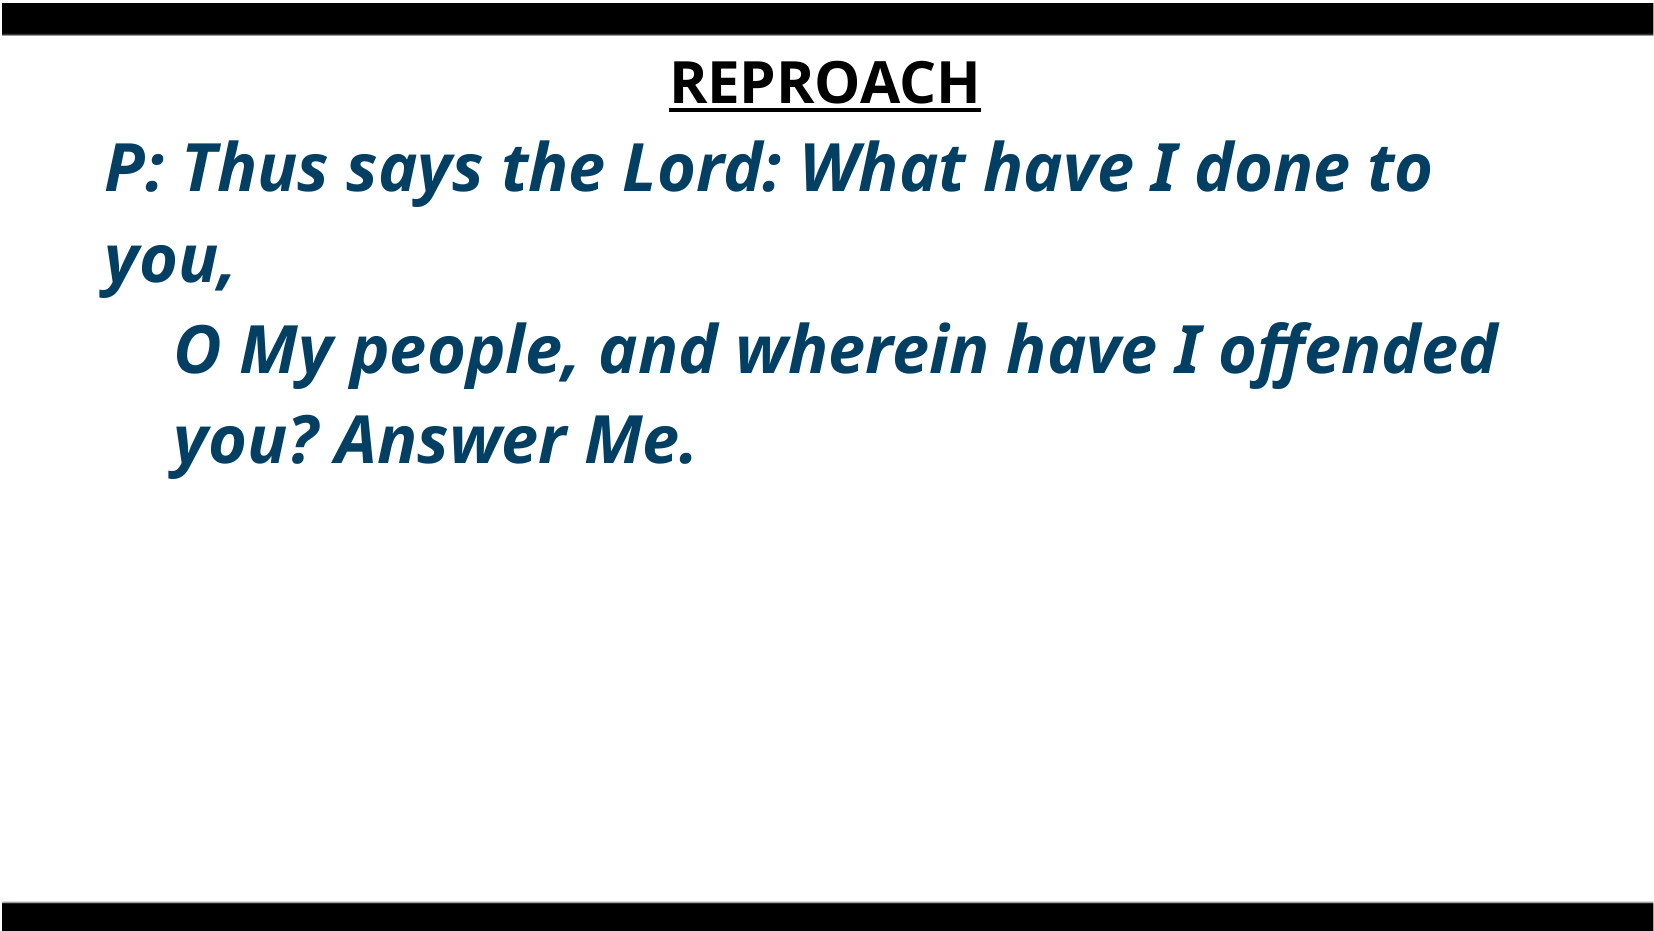

Reproach
P: Thus says the Lord: What have I done to you,
 O My people, and wherein have I offended
 you? Answer Me.